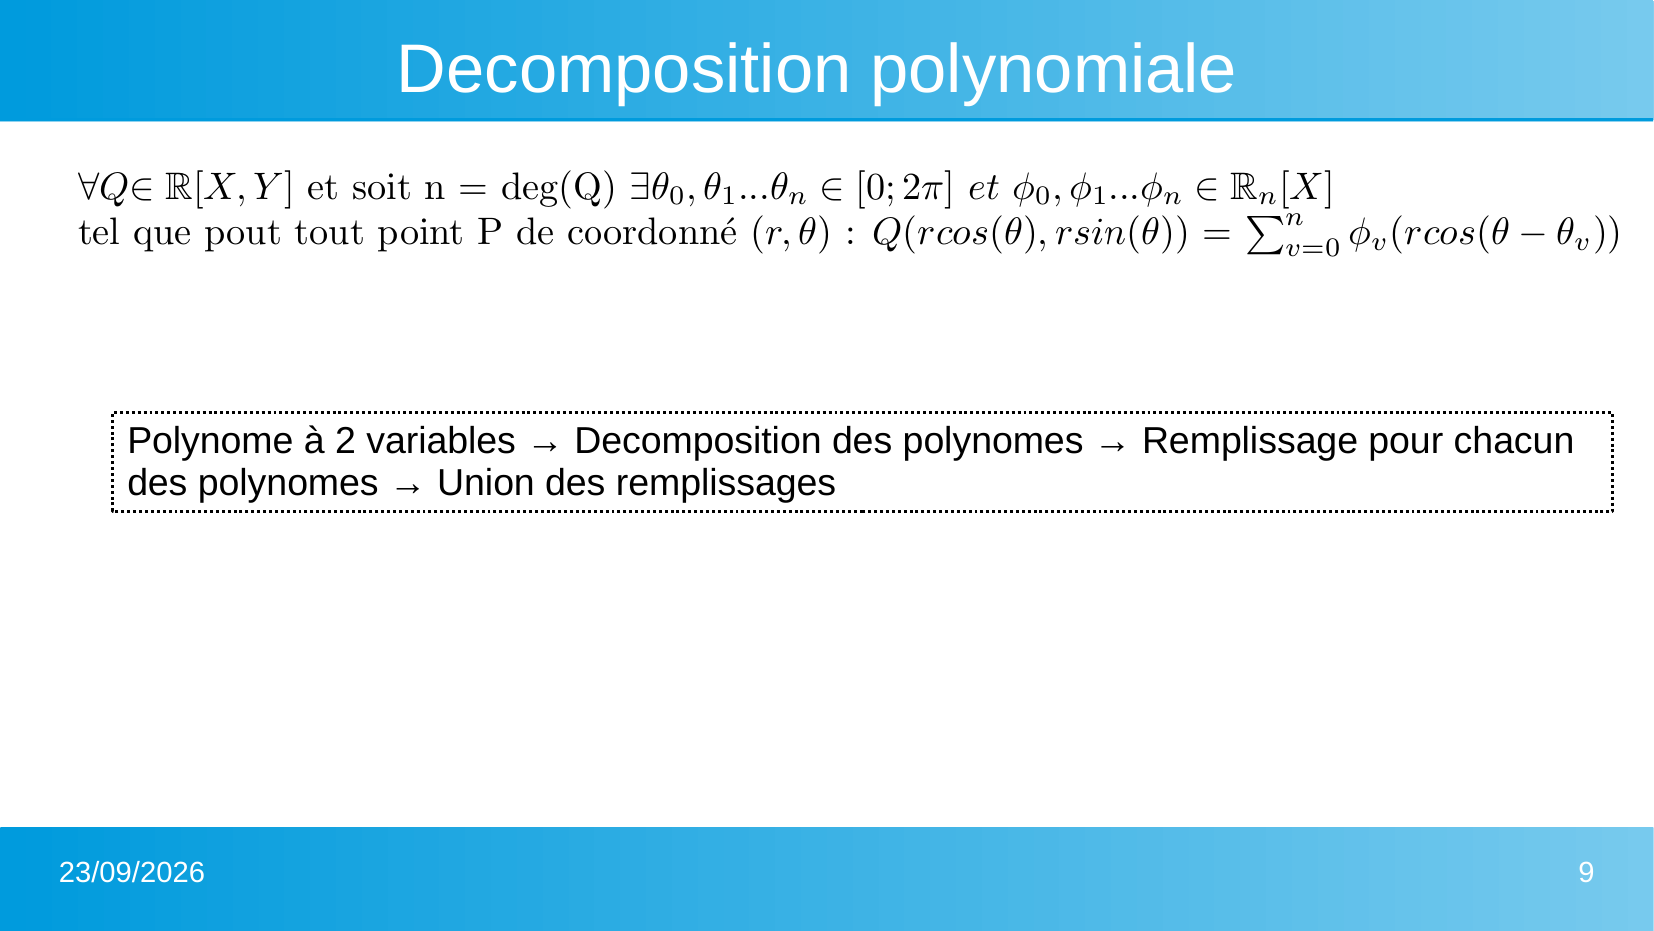

# Decomposition polynomiale
Polynome à 2 variables → Decomposition des polynomes → Remplissage pour chacun des polynomes → Union des remplissages
9